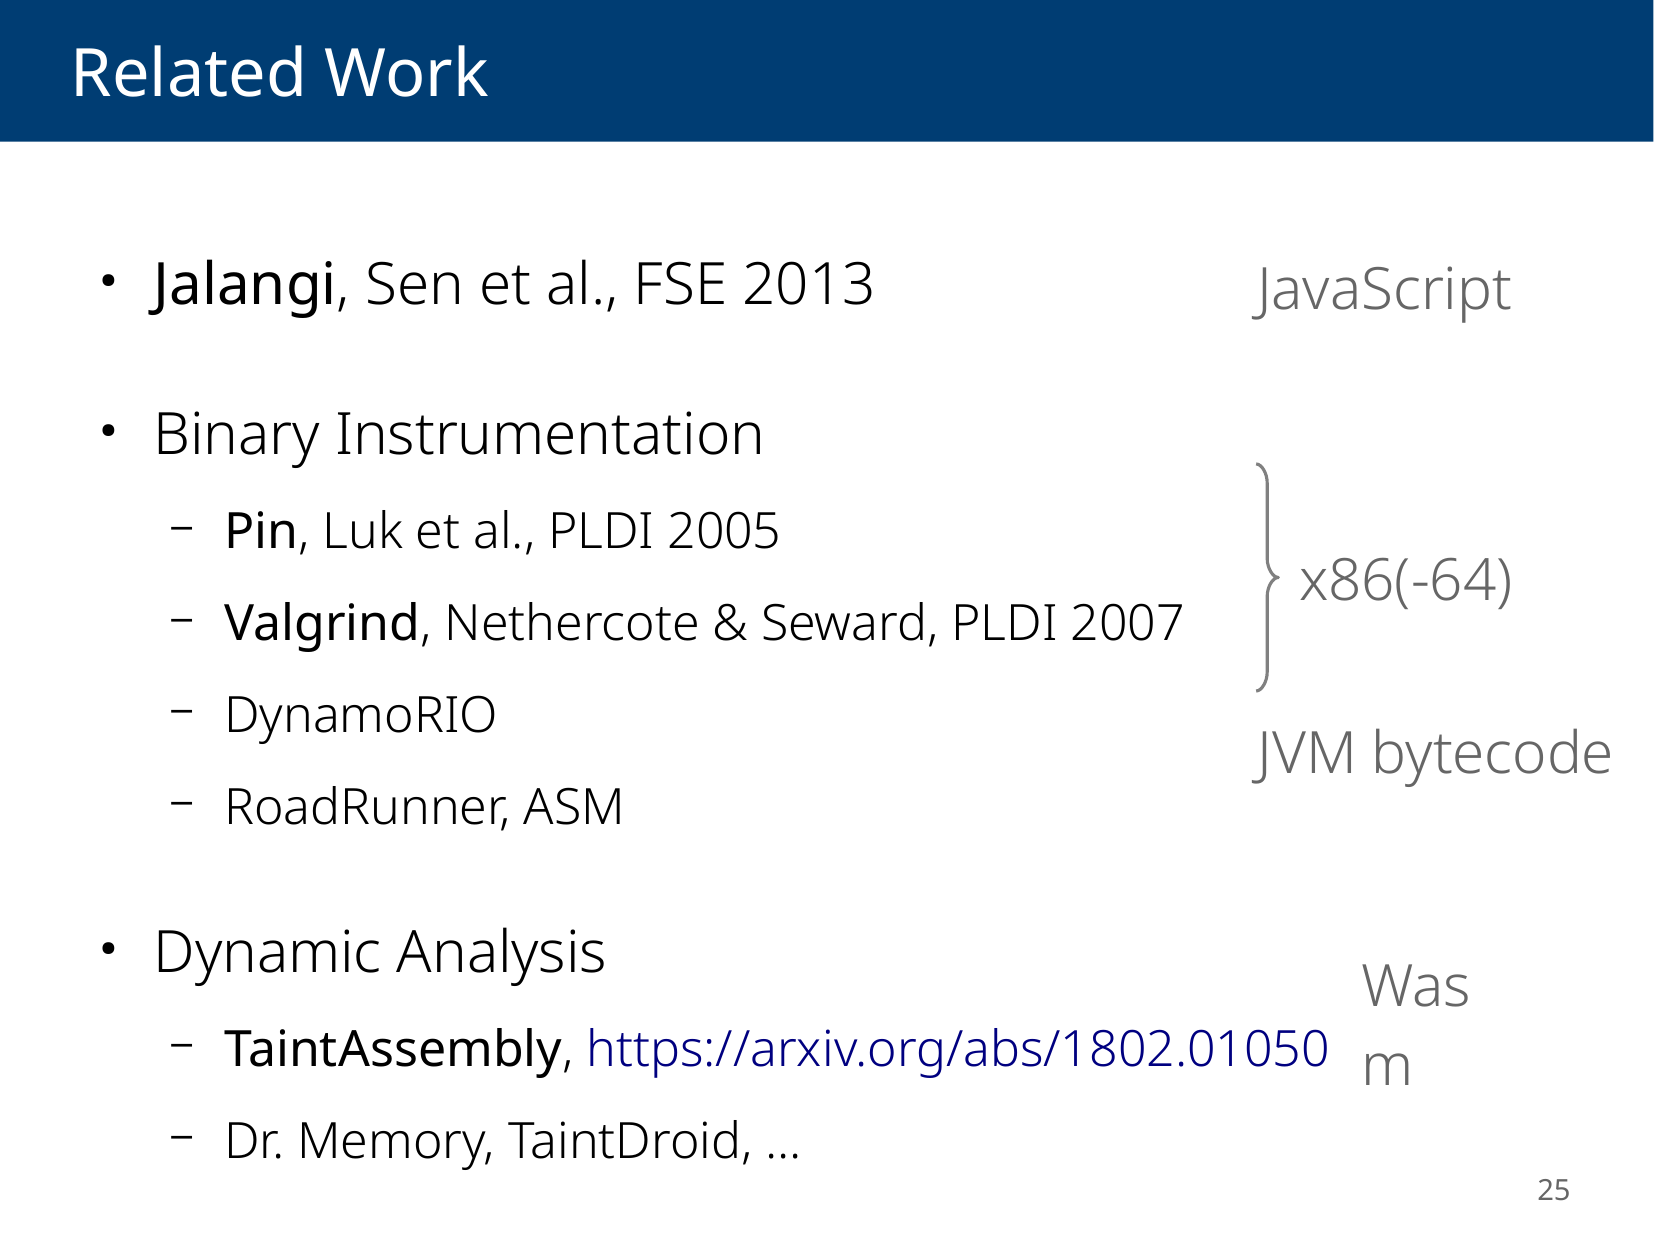

# Related Work
JavaScript
Jalangi, Sen et al., FSE 2013
Binary Instrumentation
Pin, Luk et al., PLDI 2005
Valgrind, Nethercote & Seward, PLDI 2007
DynamoRIO
RoadRunner, ASM
Dynamic Analysis
TaintAssembly, https://arxiv.org/abs/1802.01050
Dr. Memory, TaintDroid, ...
x86(-64)
JVM bytecode
Wasm
25